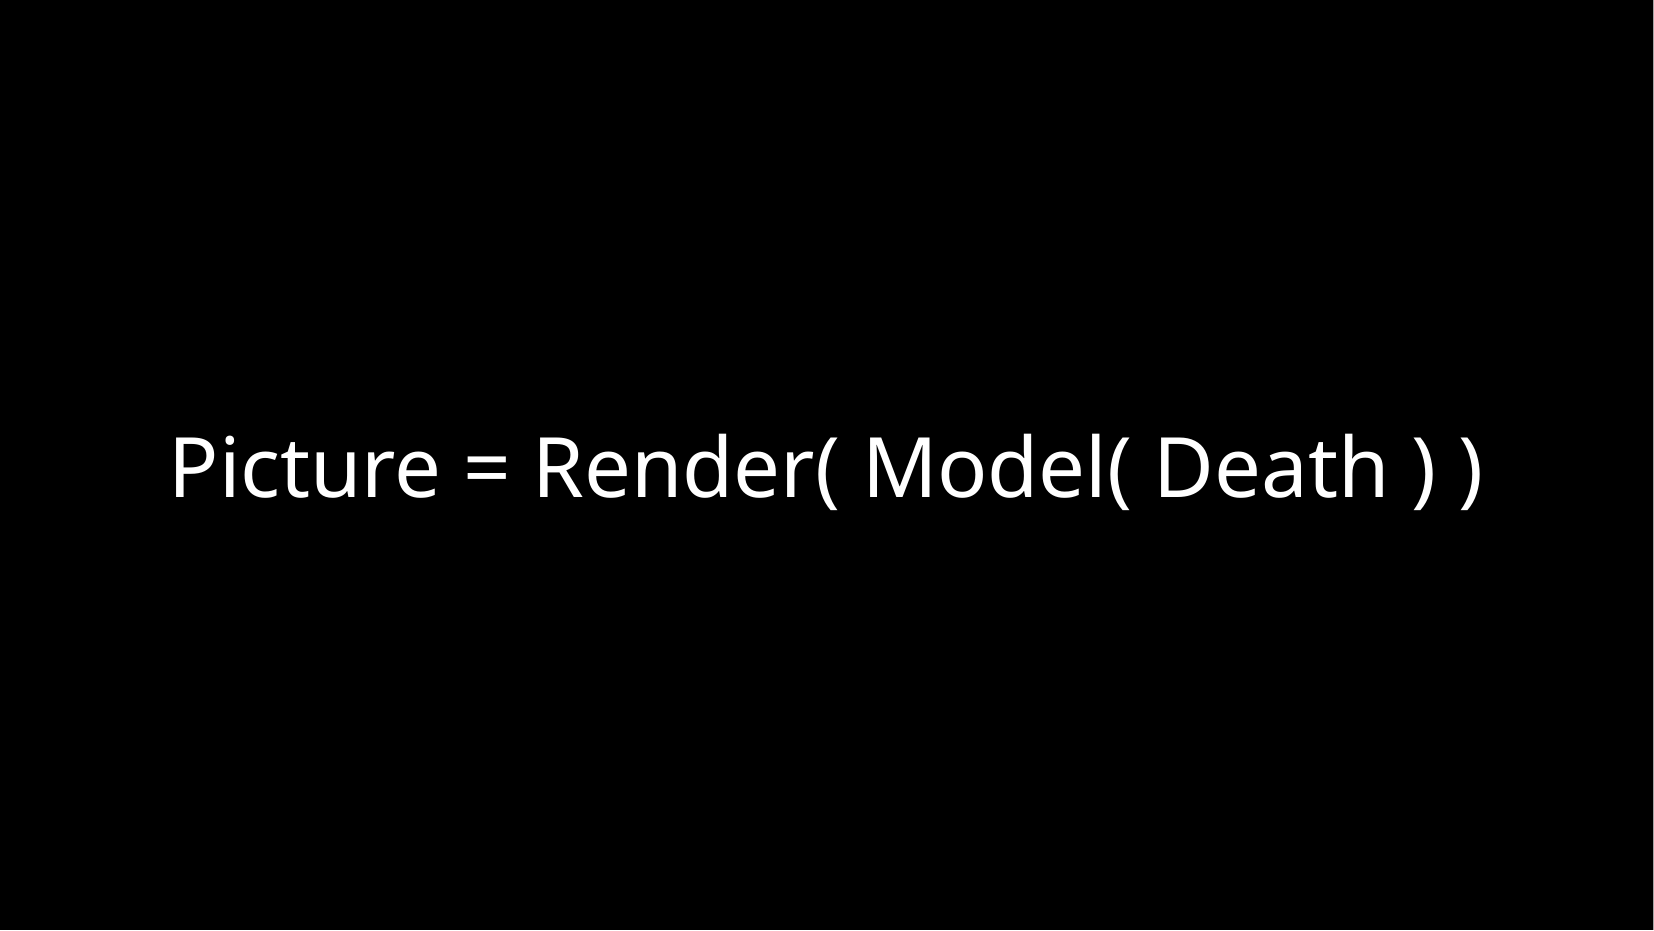

# Picture = Render( Model( Death ) )